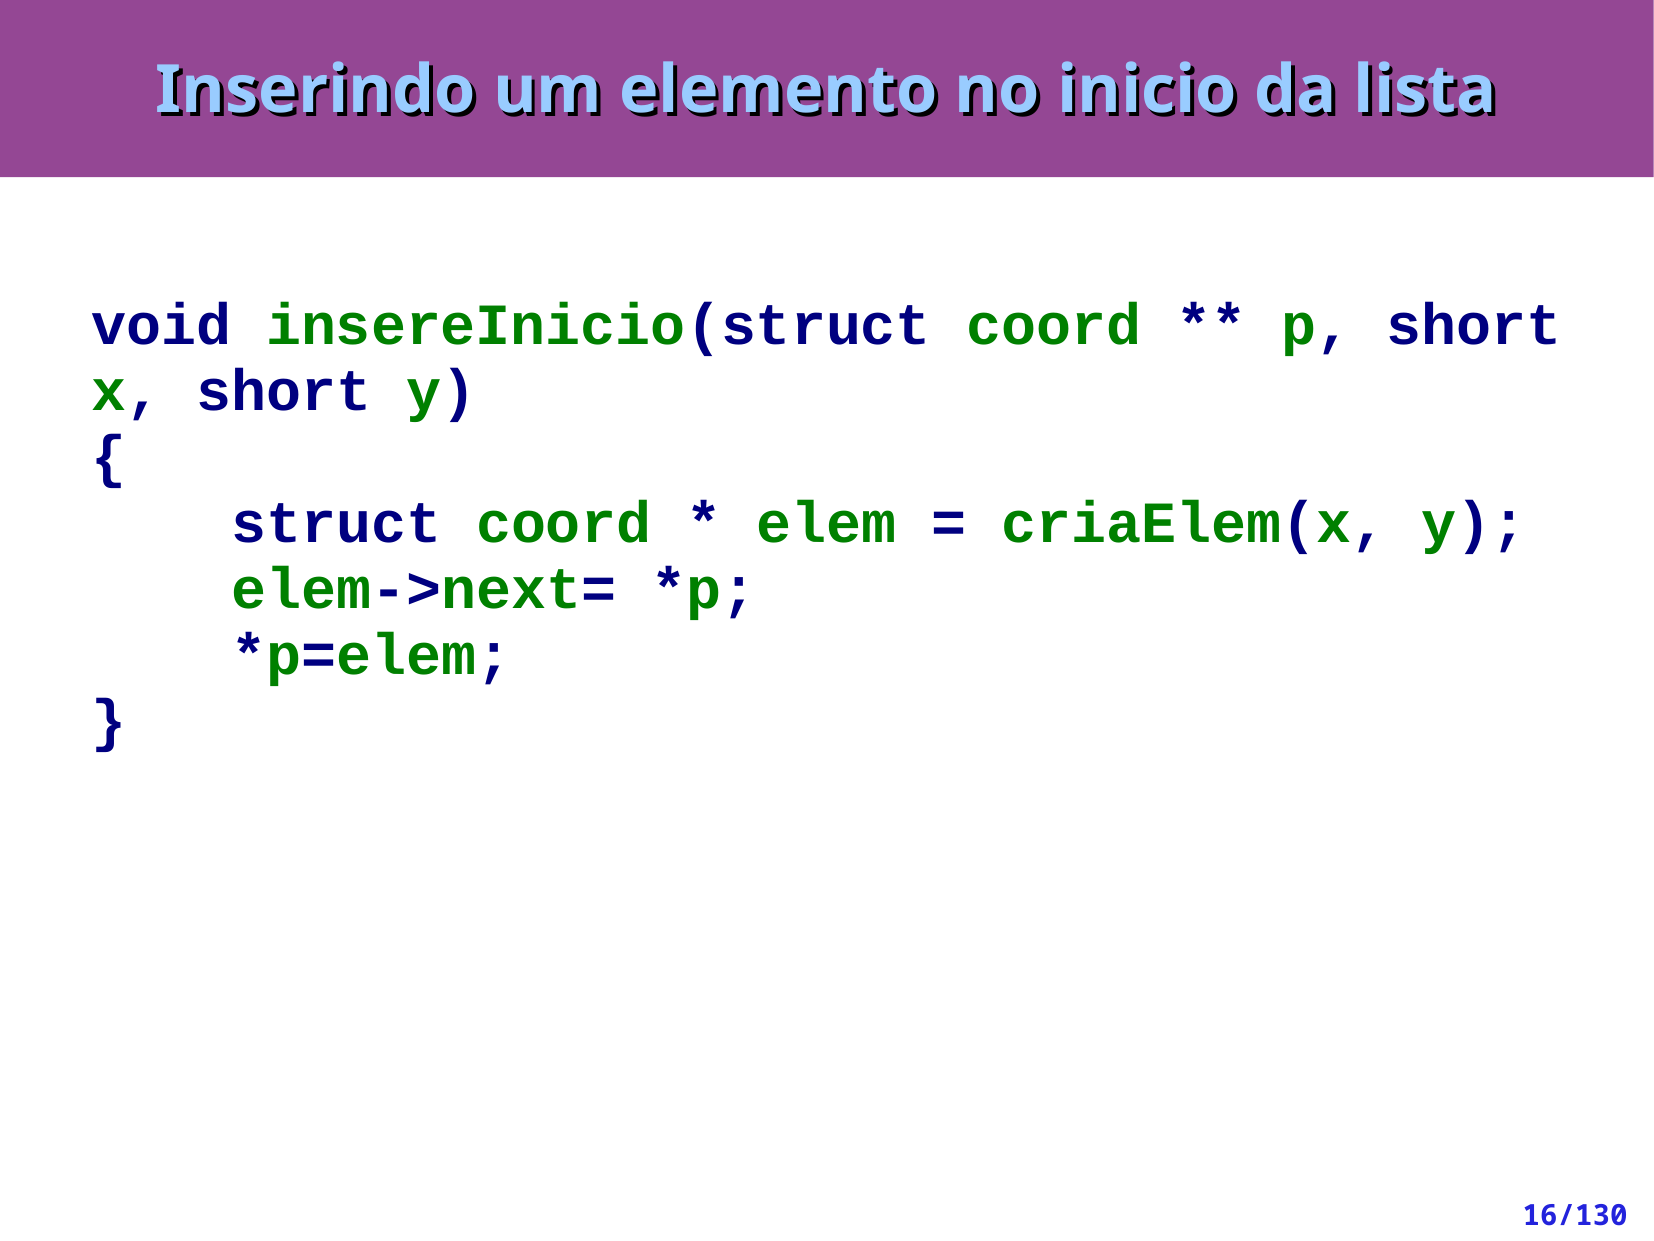

# Inserindo um elemento no inicio da lista
void insereInicio(struct coord ** p, short x, short y)
{
 struct coord * elem = criaElem(x, y);
 elem->next= *p;
 *p=elem;
}
16